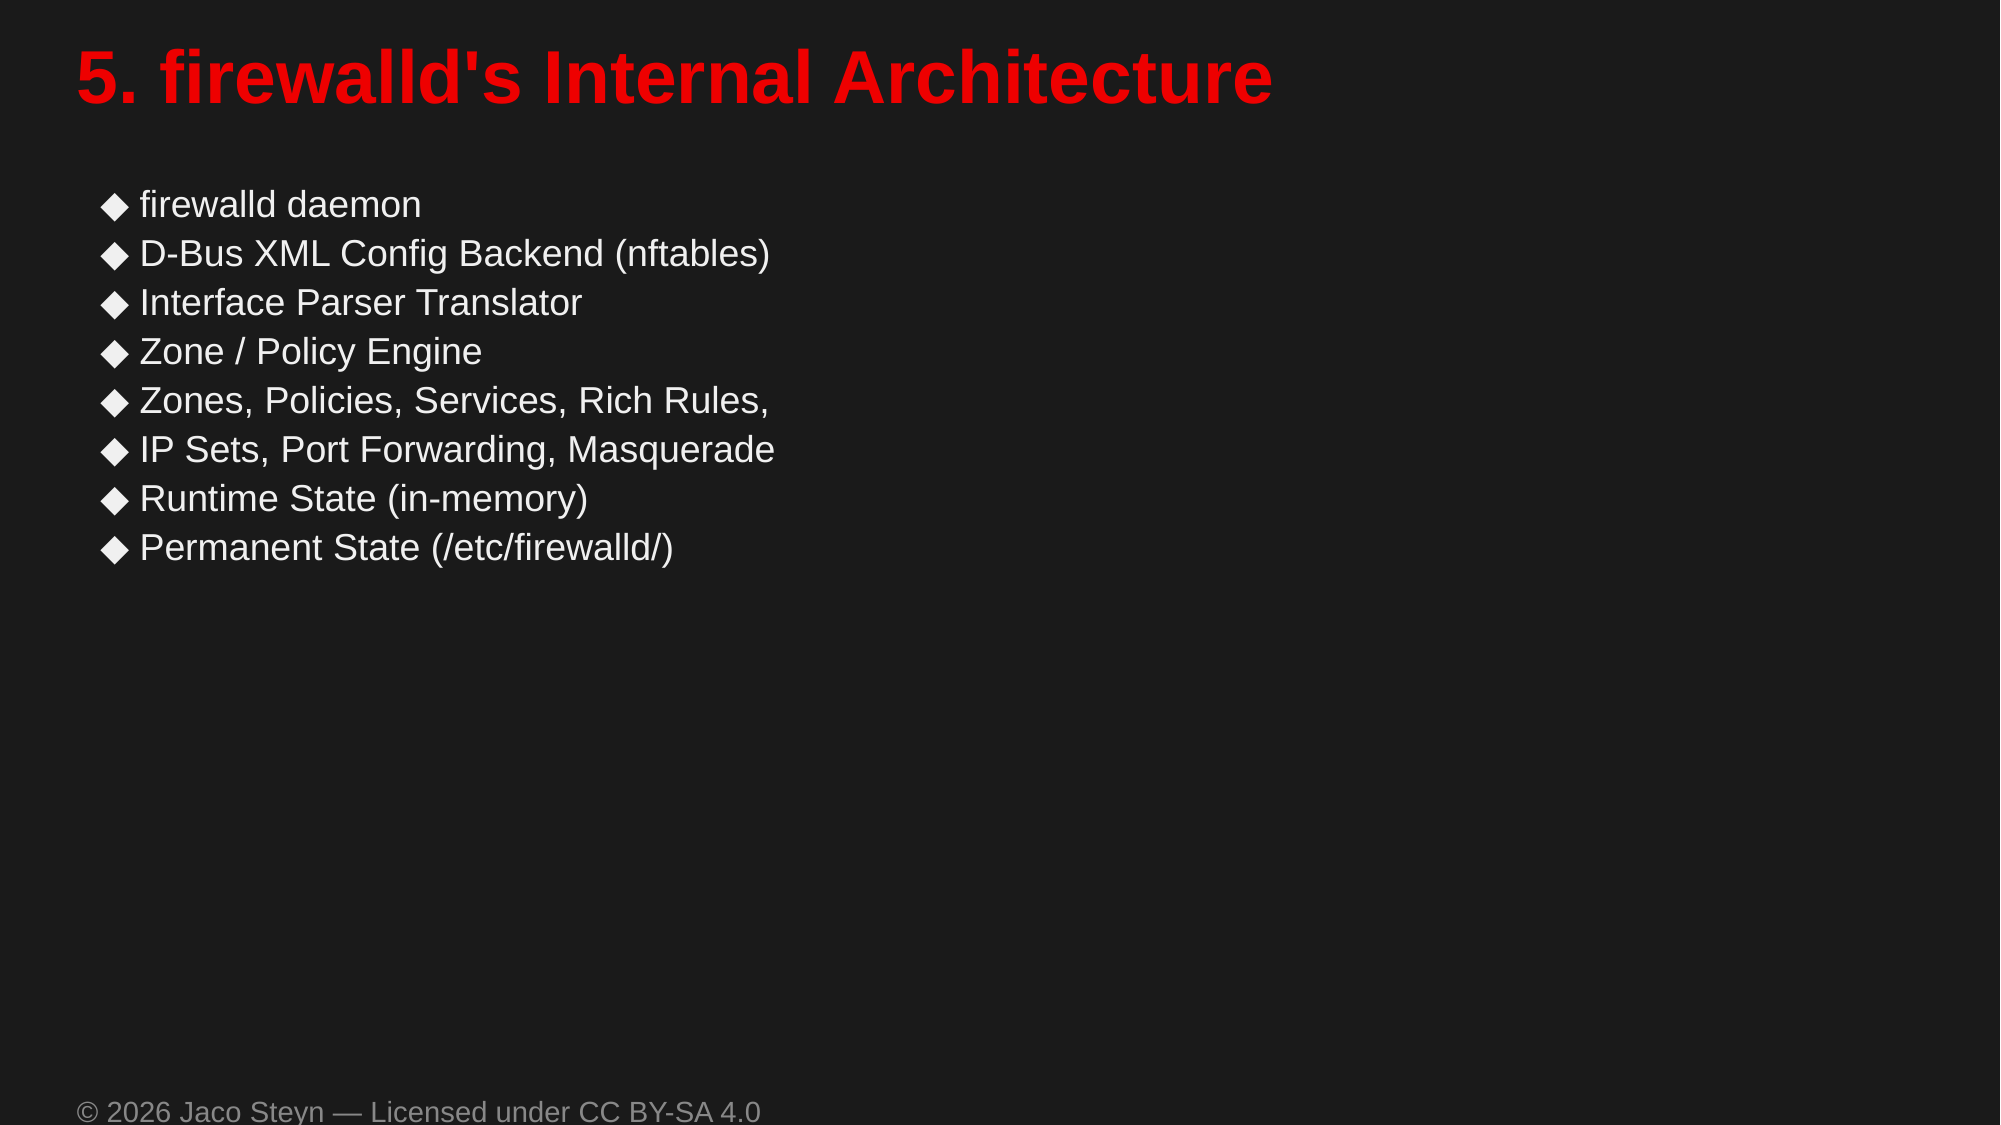

5. firewalld's Internal Architecture
◆ firewalld daemon
◆ D-Bus XML Config Backend (nftables)
◆ Interface Parser Translator
◆ Zone / Policy Engine
◆ Zones, Policies, Services, Rich Rules,
◆ IP Sets, Port Forwarding, Masquerade
◆ Runtime State (in-memory)
◆ Permanent State (/etc/firewalld/)
© 2026 Jaco Steyn — Licensed under CC BY-SA 4.0